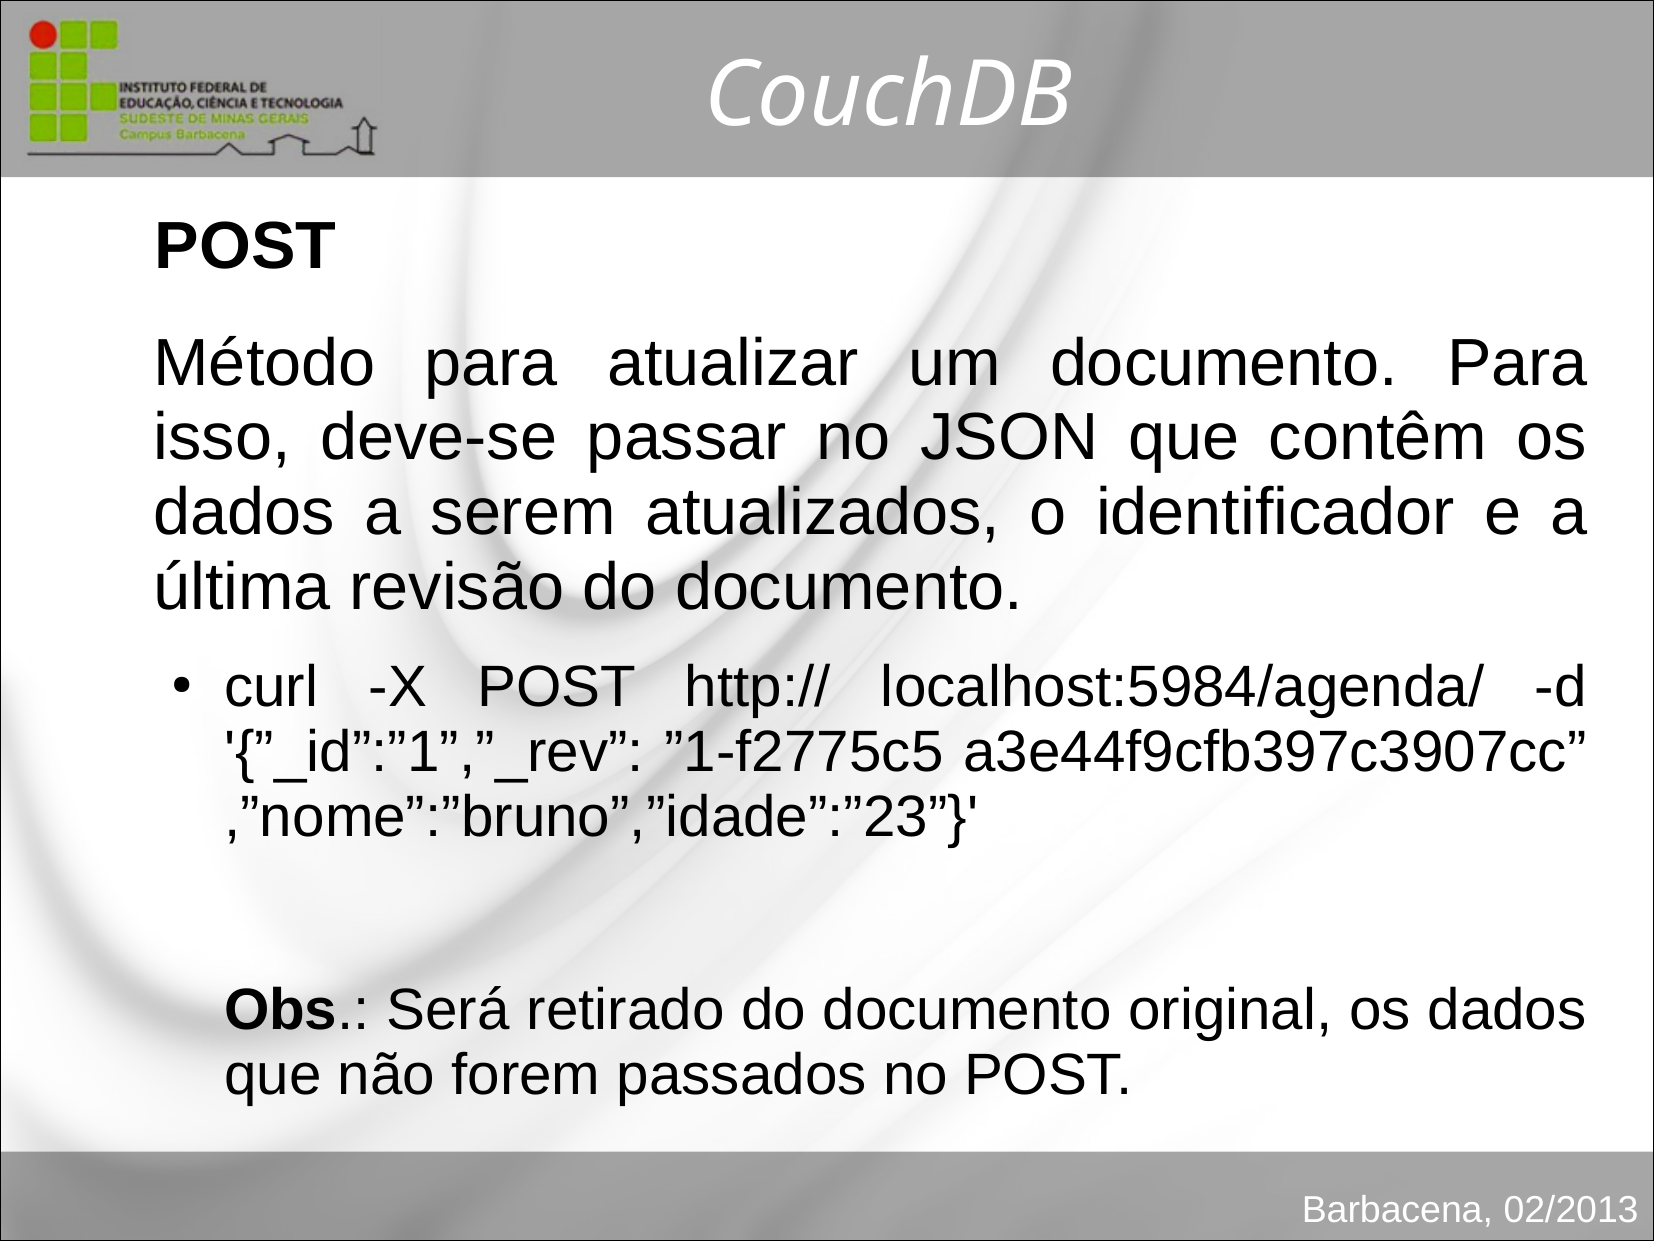

# CouchDB
POST
Método para atualizar um documento. Para isso, deve-se passar no JSON que contêm os dados a serem atualizados, o identificador e a última revisão do documento.
curl -X POST http:// localhost:5984/agenda/ -d '{”_id”:”1”,”_rev”: ”1-f2775c5 a3e44f9cfb397c3907cc” ,”nome”:”bruno”,”idade”:”23”}'
Obs.: Será retirado do documento original, os dados que não forem passados no POST.
Barbacena, 02/2013